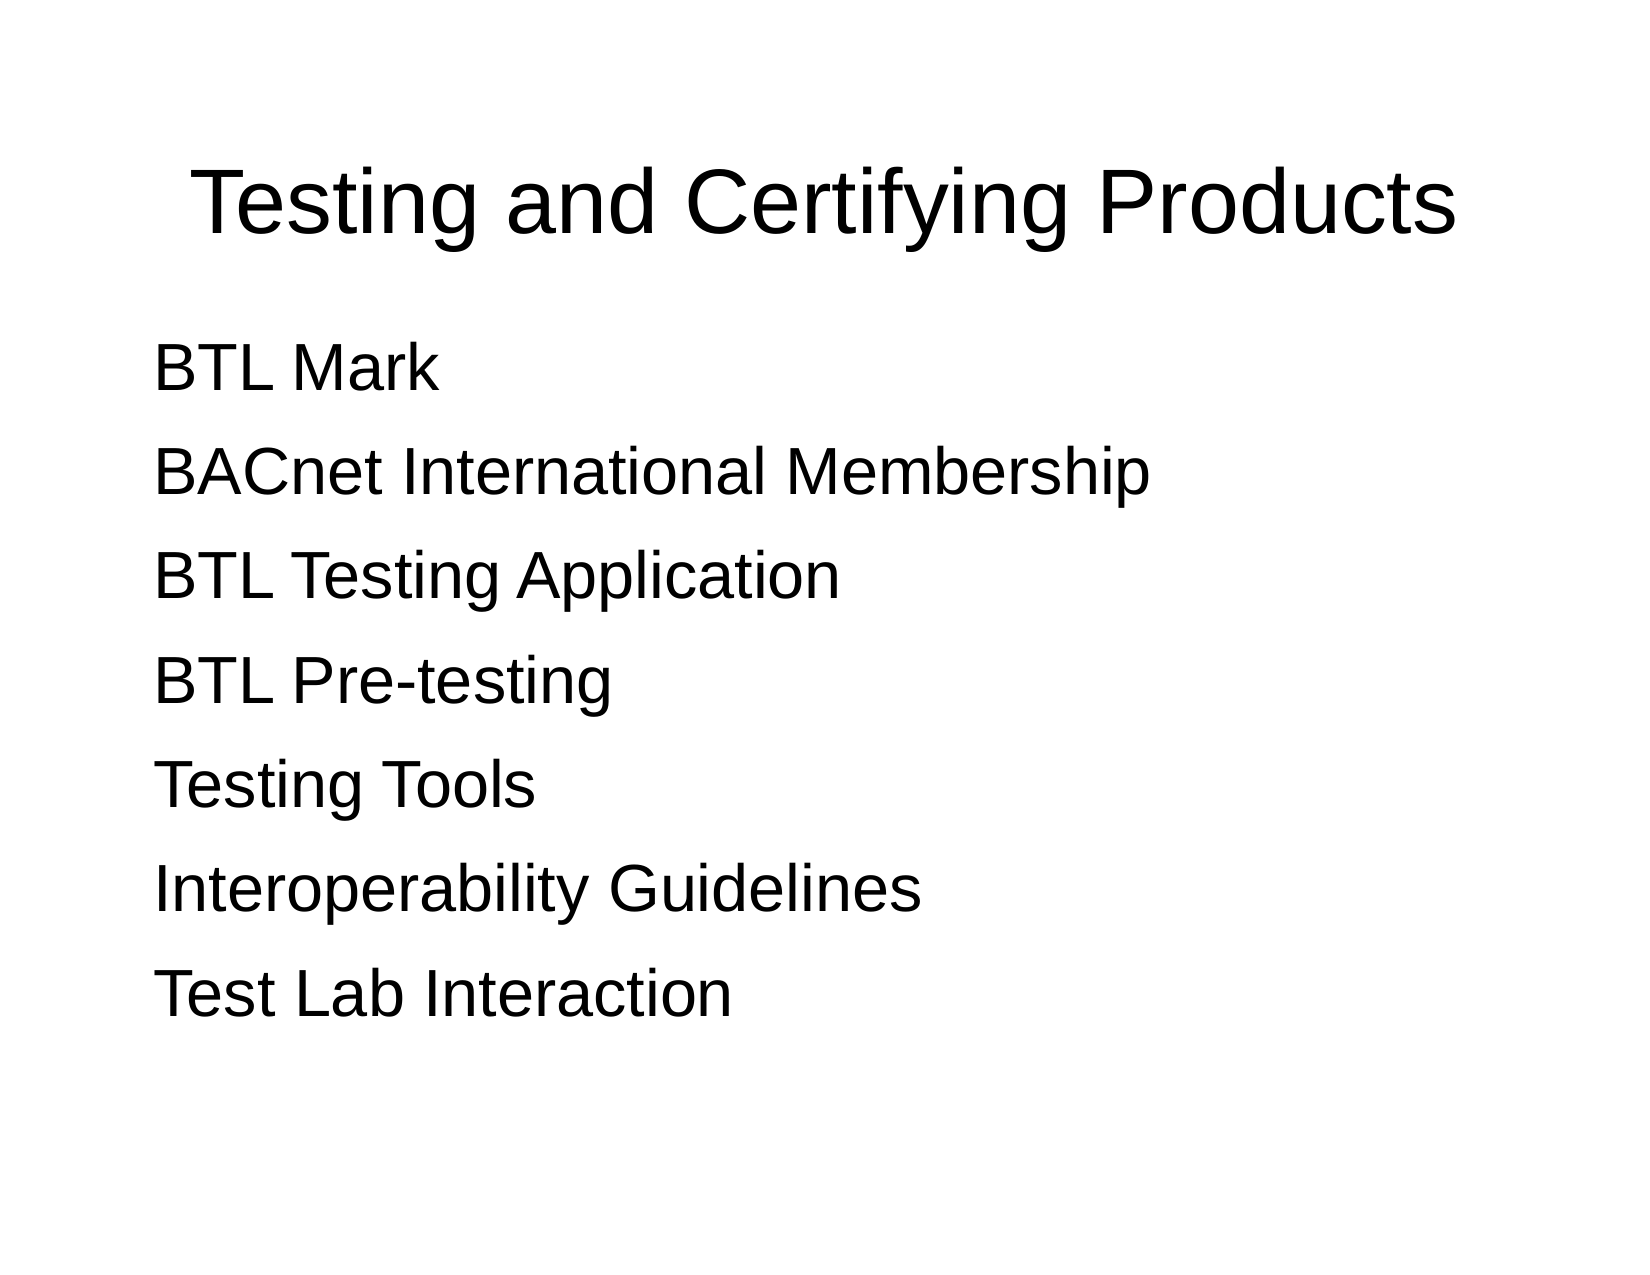

# Testing and Certifying Products
BTL Mark
BACnet International Membership
BTL Testing Application
BTL Pre-testing
Testing Tools
Interoperability Guidelines
Test Lab Interaction